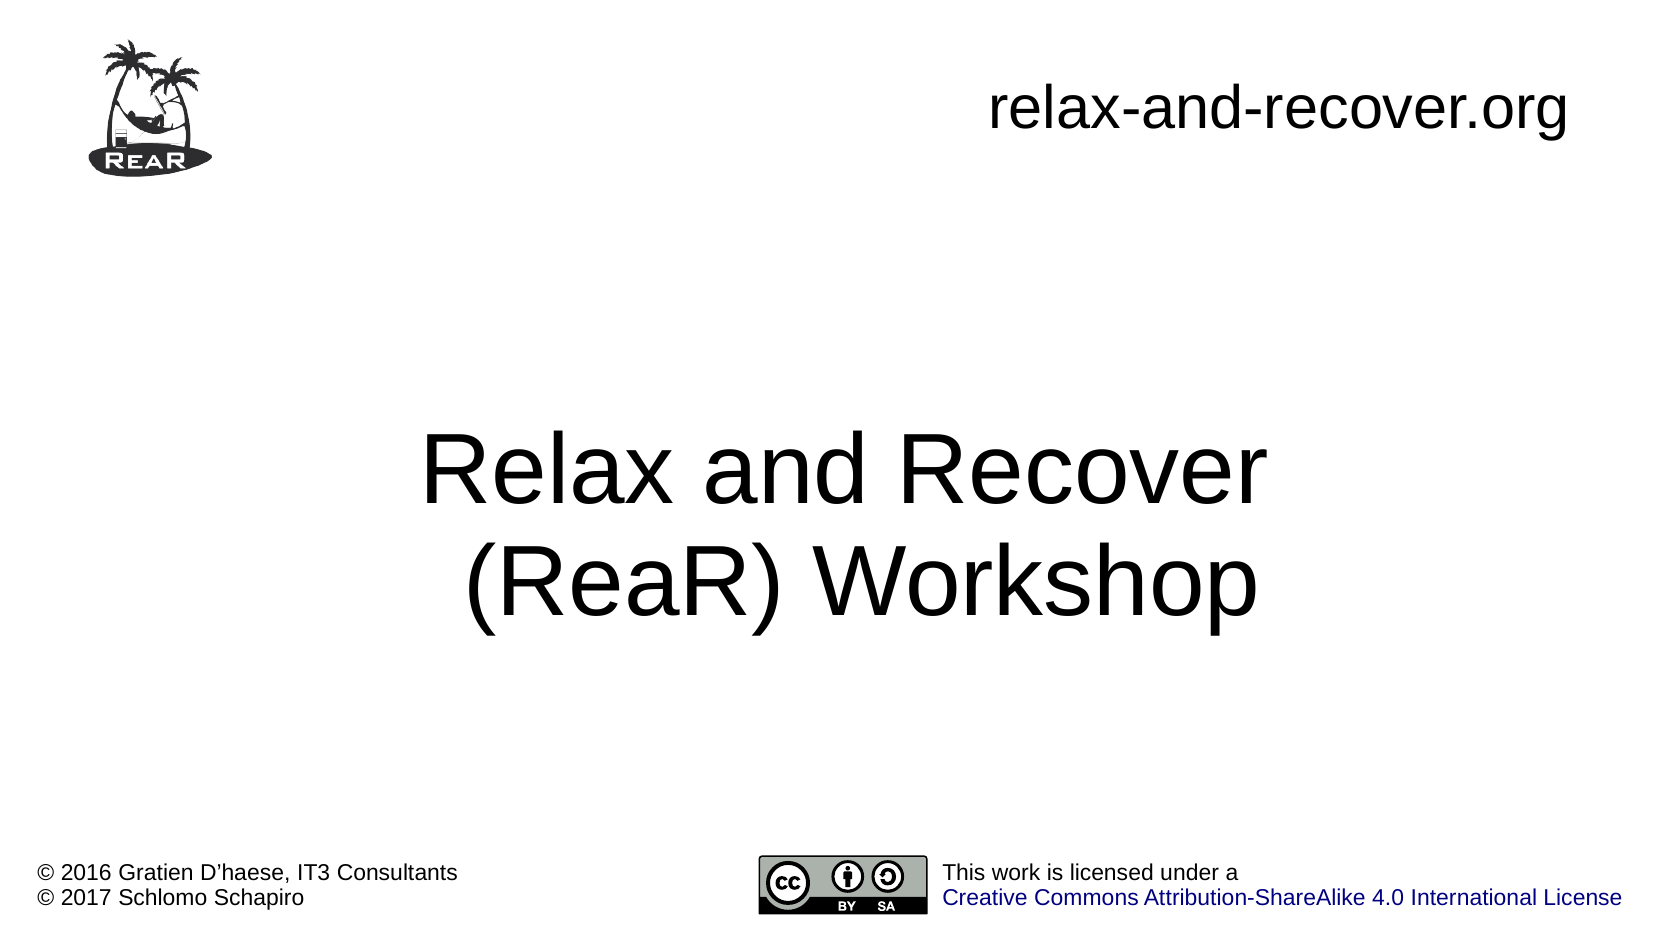

# relax-and-recover.org
Relax and Recover
(ReaR) Workshop
© 2016 Gratien D’haese, IT3 Consultants
© 2017 Schlomo Schapiro
This work is licensed under a
Creative Commons Attribution-ShareAlike 4.0 International License